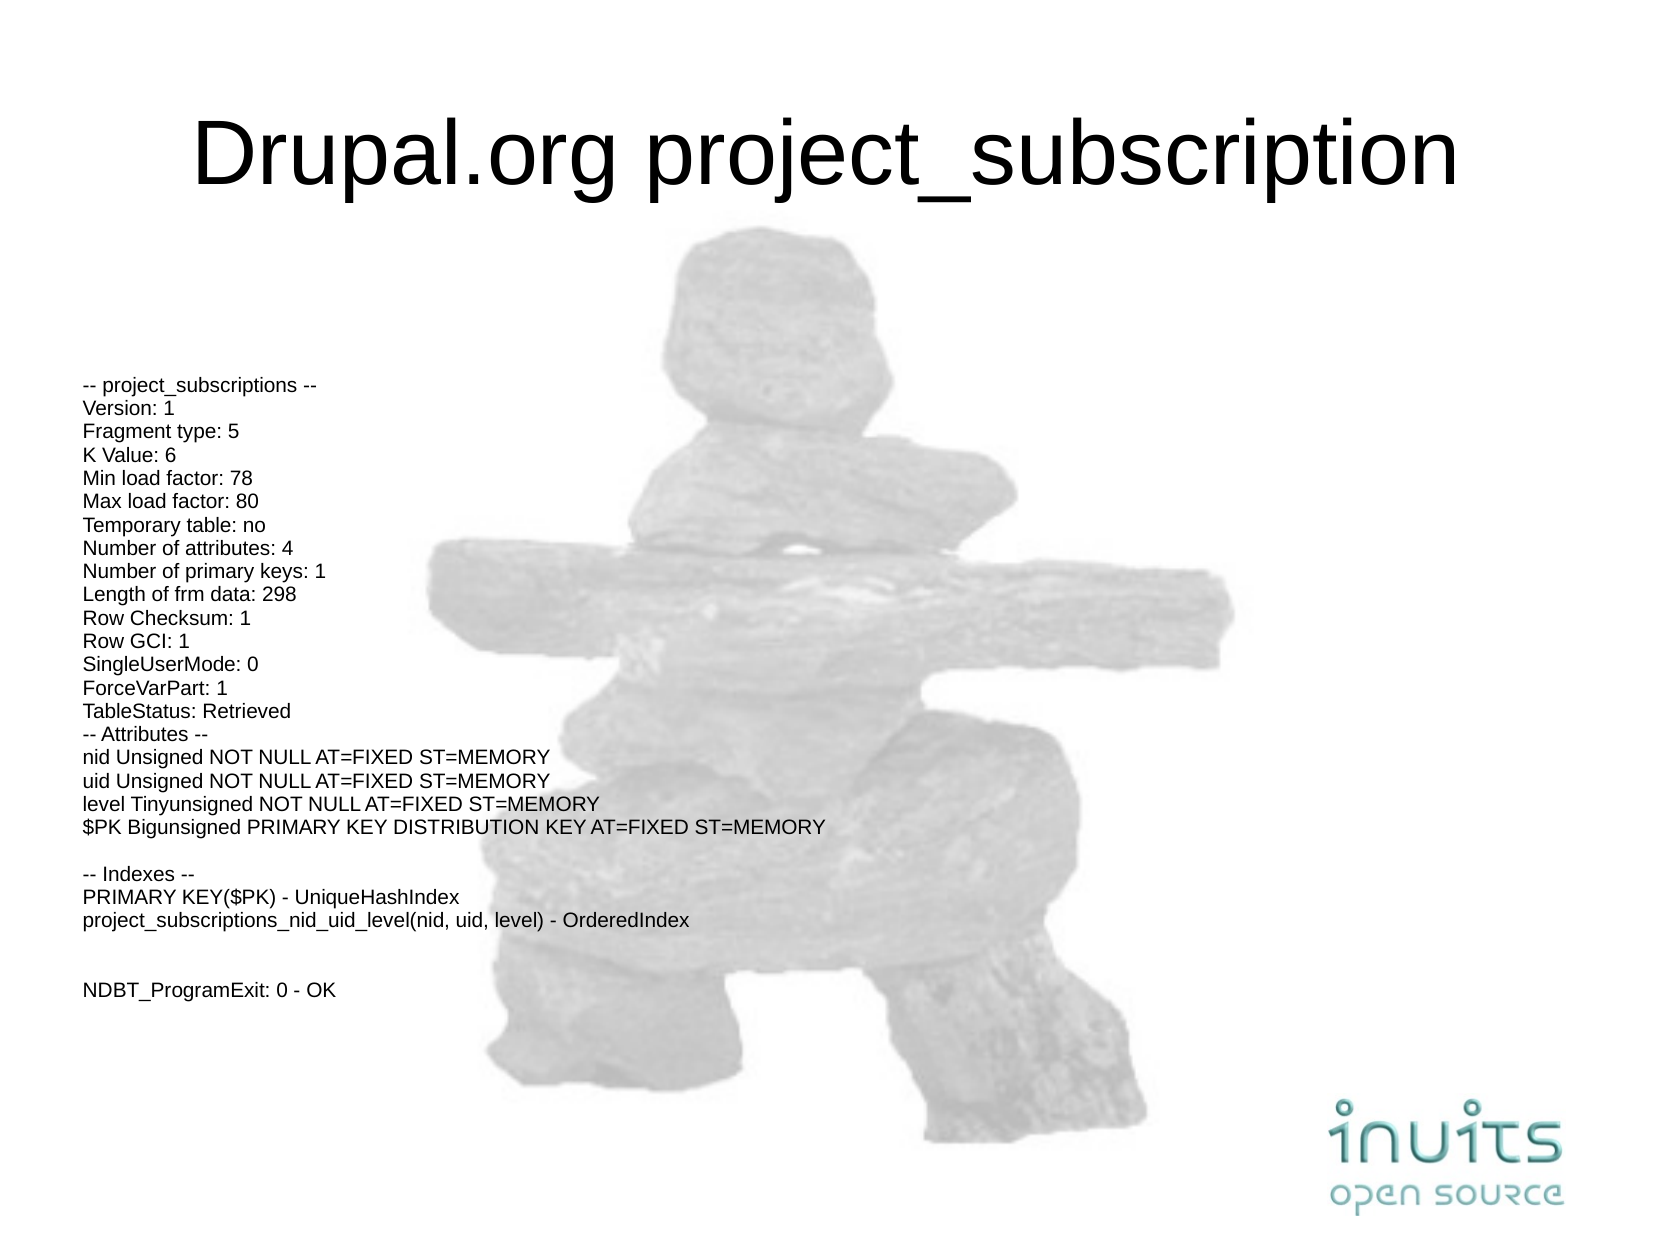

# Drupal.org project_subscription
-- project_subscriptions --
Version: 1
Fragment type: 5
K Value: 6
Min load factor: 78
Max load factor: 80
Temporary table: no
Number of attributes: 4
Number of primary keys: 1
Length of frm data: 298
Row Checksum: 1
Row GCI: 1
SingleUserMode: 0
ForceVarPart: 1
TableStatus: Retrieved
-- Attributes --
nid Unsigned NOT NULL AT=FIXED ST=MEMORY
uid Unsigned NOT NULL AT=FIXED ST=MEMORY
level Tinyunsigned NOT NULL AT=FIXED ST=MEMORY
$PK Bigunsigned PRIMARY KEY DISTRIBUTION KEY AT=FIXED ST=MEMORY
-- Indexes --
PRIMARY KEY($PK) - UniqueHashIndex
project_subscriptions_nid_uid_level(nid, uid, level) - OrderedIndex
NDBT_ProgramExit: 0 - OK